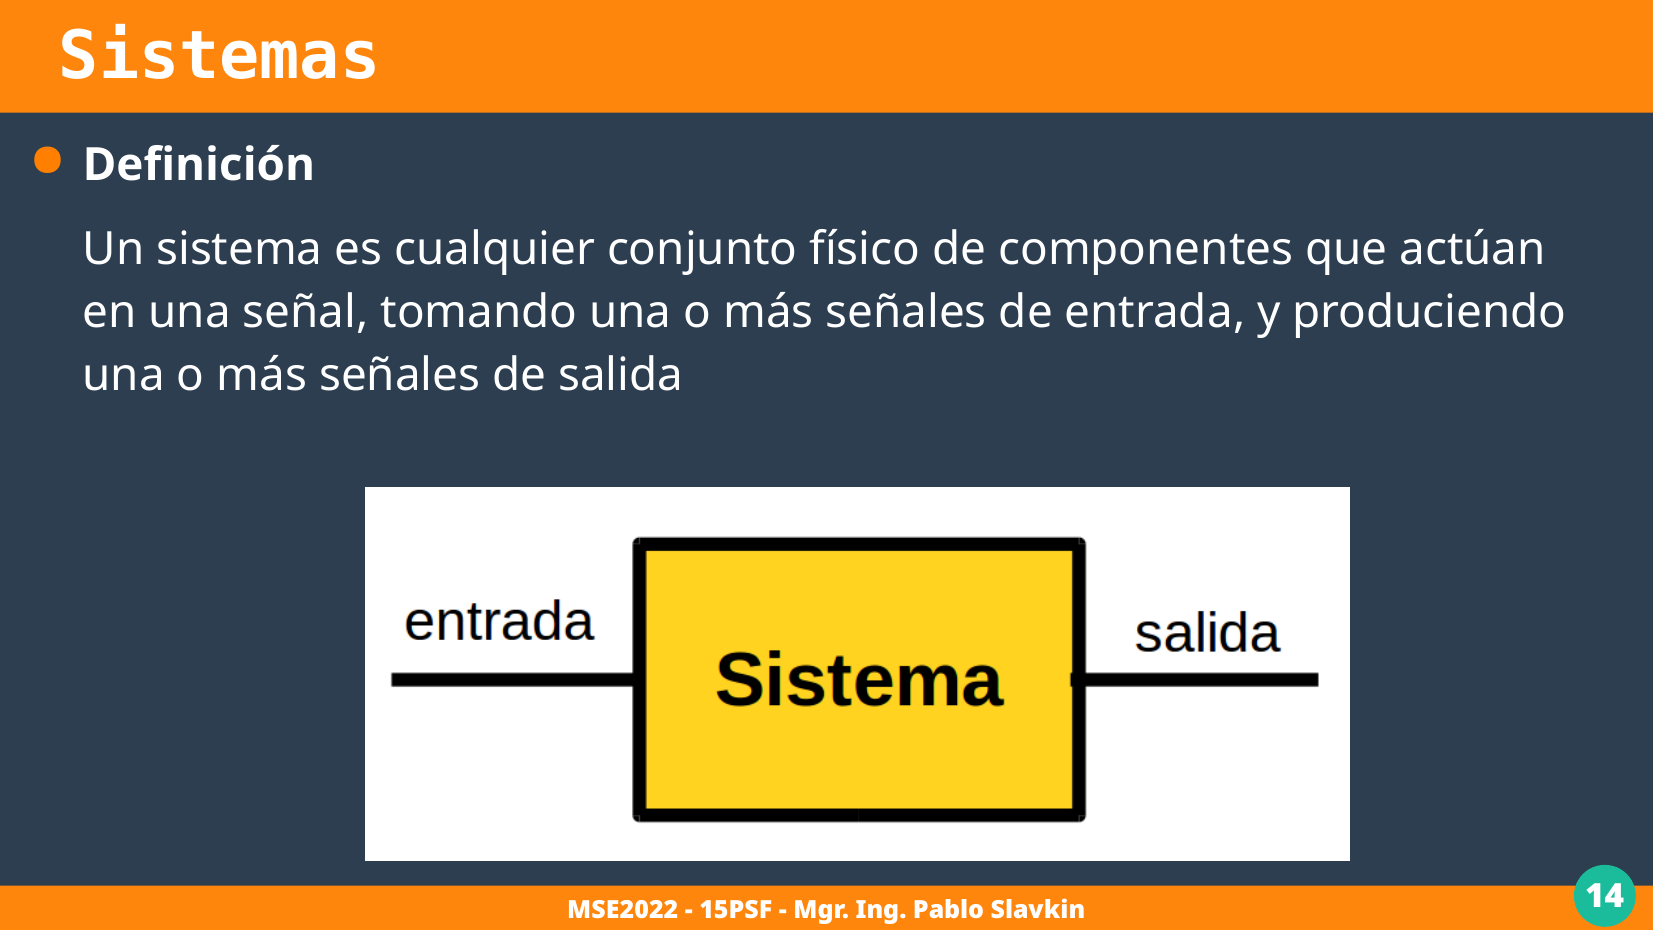

# Sistemas
Definición
Un sistema es cualquier conjunto físico de componentes que actúan en una señal, tomando una o más señales de entrada, y produciendo una o más señales de salida
MSE2022 - 15PSF - Mgr. Ing. Pablo Slavkin